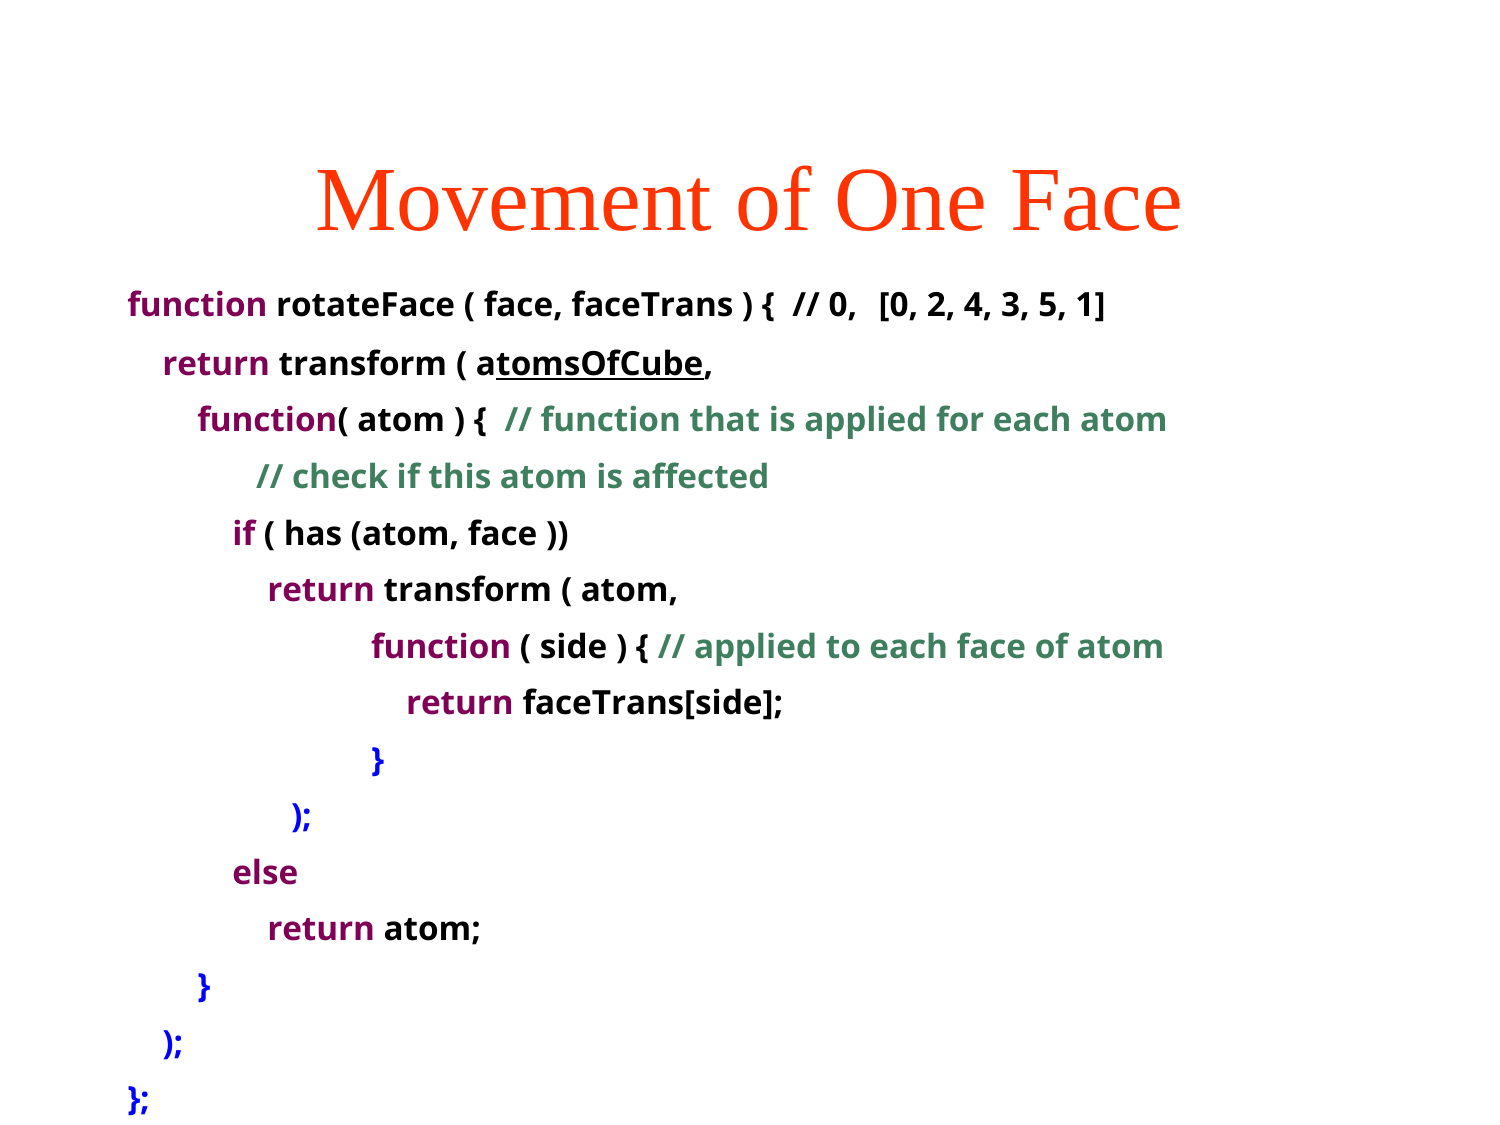

# Movement of One Face
function rotateFace ( face, faceTrans ) { // 0, [0, 2, 4, 3, 5, 1]
 return transform ( atomsOfCube,
 function( atom ) { // function that is applied for each atom
 	 // check if this atom is affected
 if ( has (atom, face ))
 return transform ( atom,
 	function ( side ) { // applied to each face of atom
 	 	 return faceTrans[side];
 	 	}
 	 );
 else
 return atom;
 }
 );
};